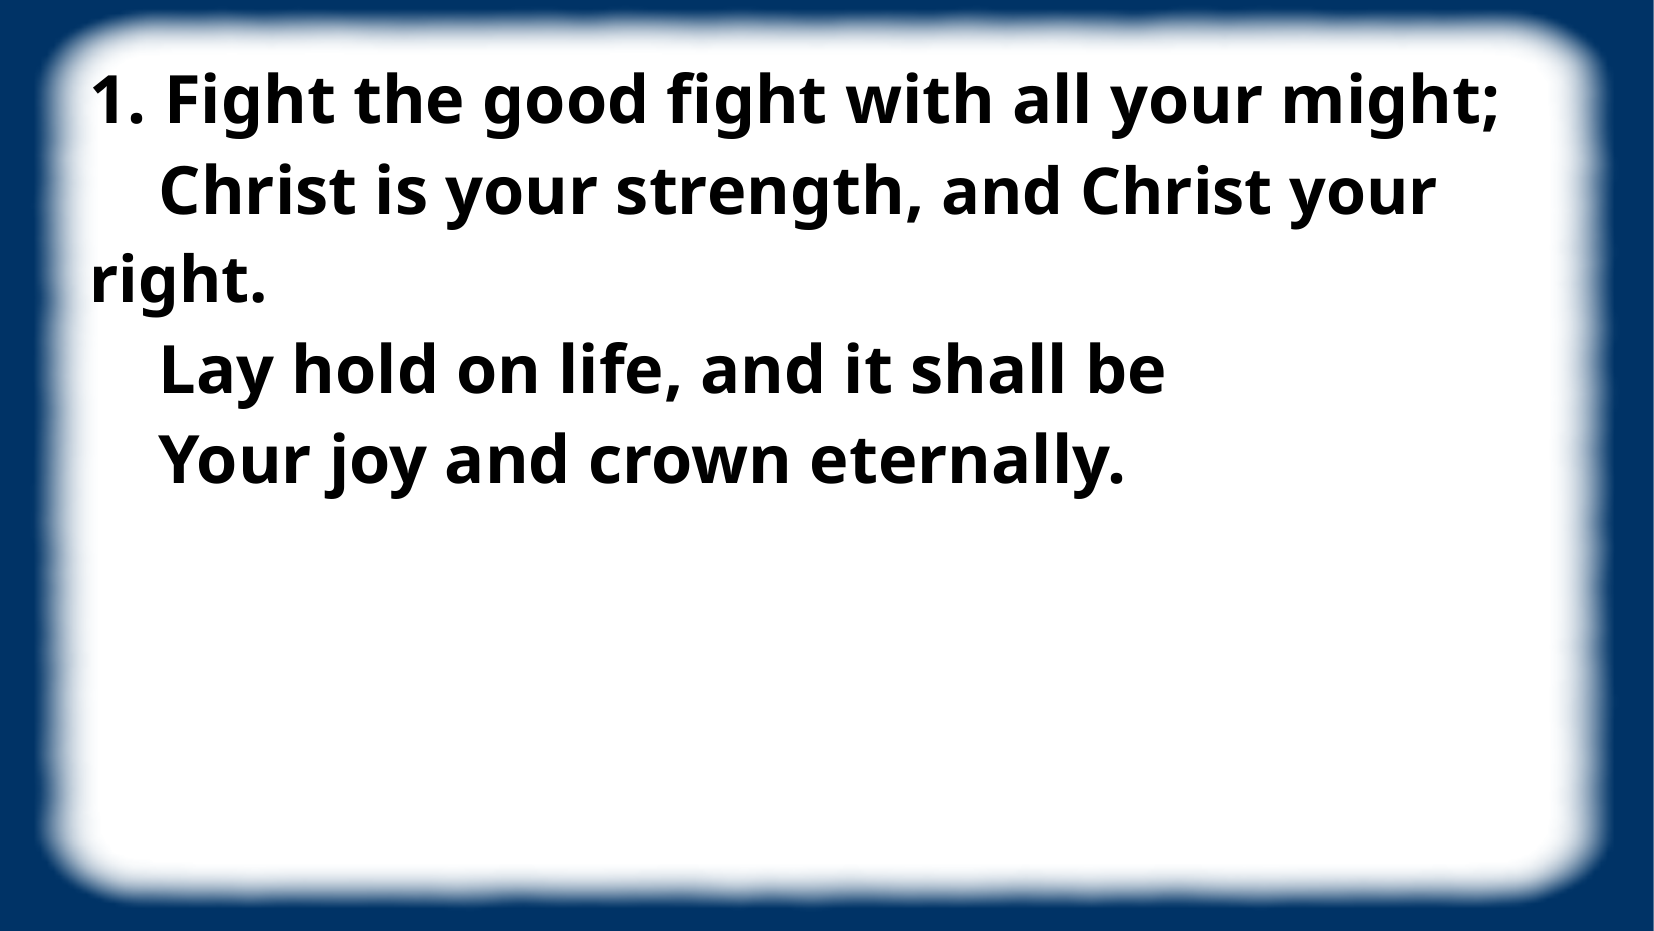

1. Fight the good fight with all your might;
 Christ is your strength, and Christ your right.
 Lay hold on life, and it shall be
 Your joy and crown eternally.